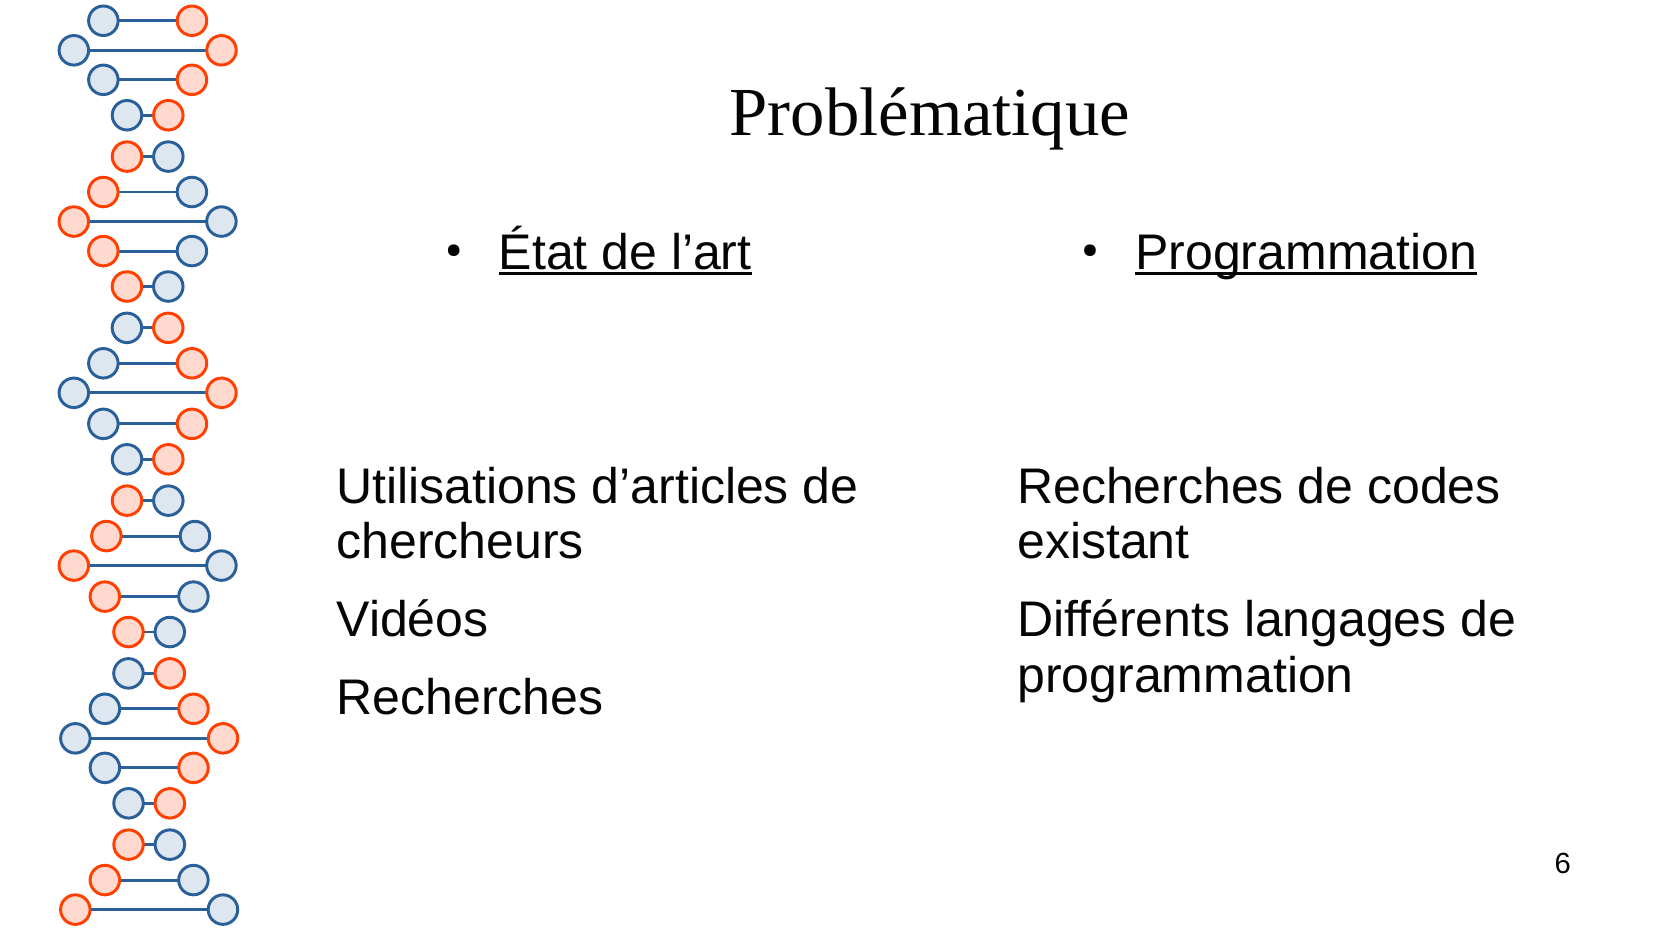

# Problématique
État de l’art
Utilisations d’articles de chercheurs
Vidéos
Recherches
Programmation
Recherches de codes existant
Différents langages de programmation
6